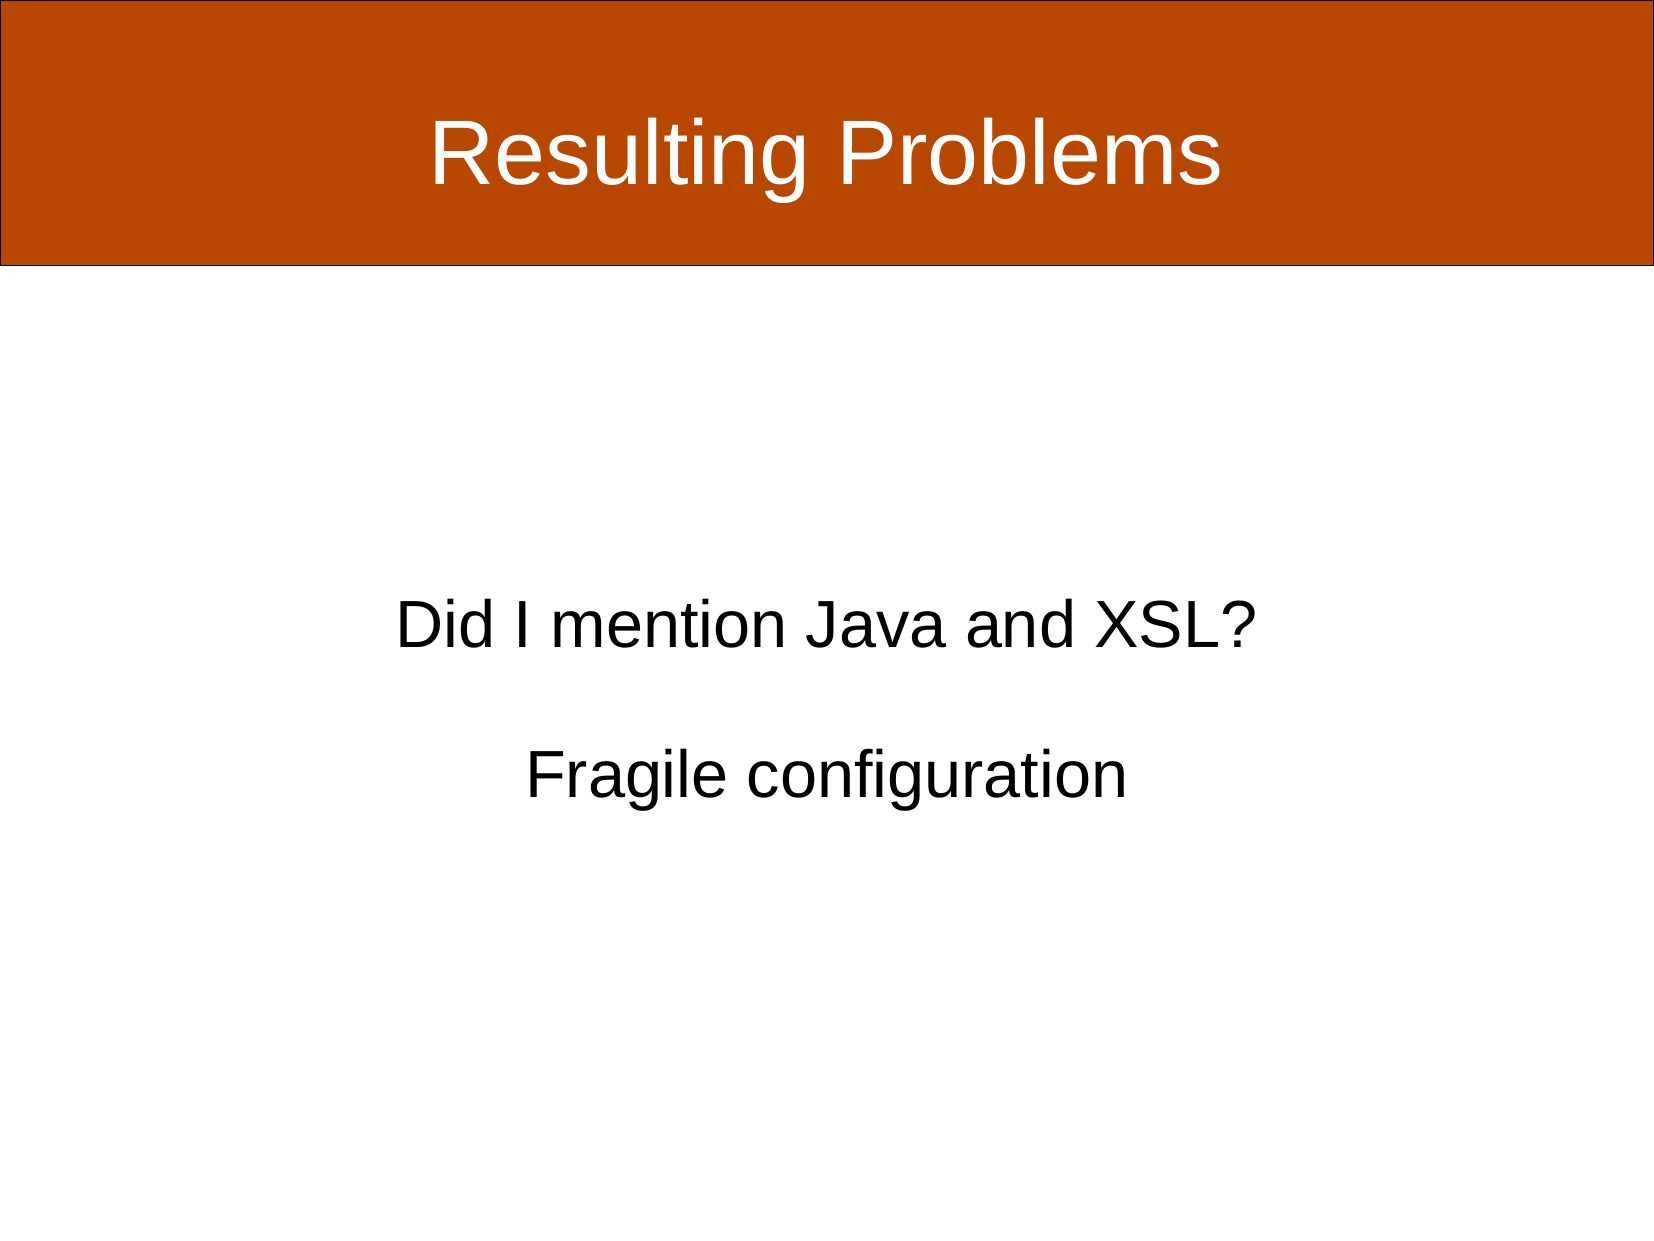

# Resulting Problems
Did I mention Java and XSL?
Fragile configuration